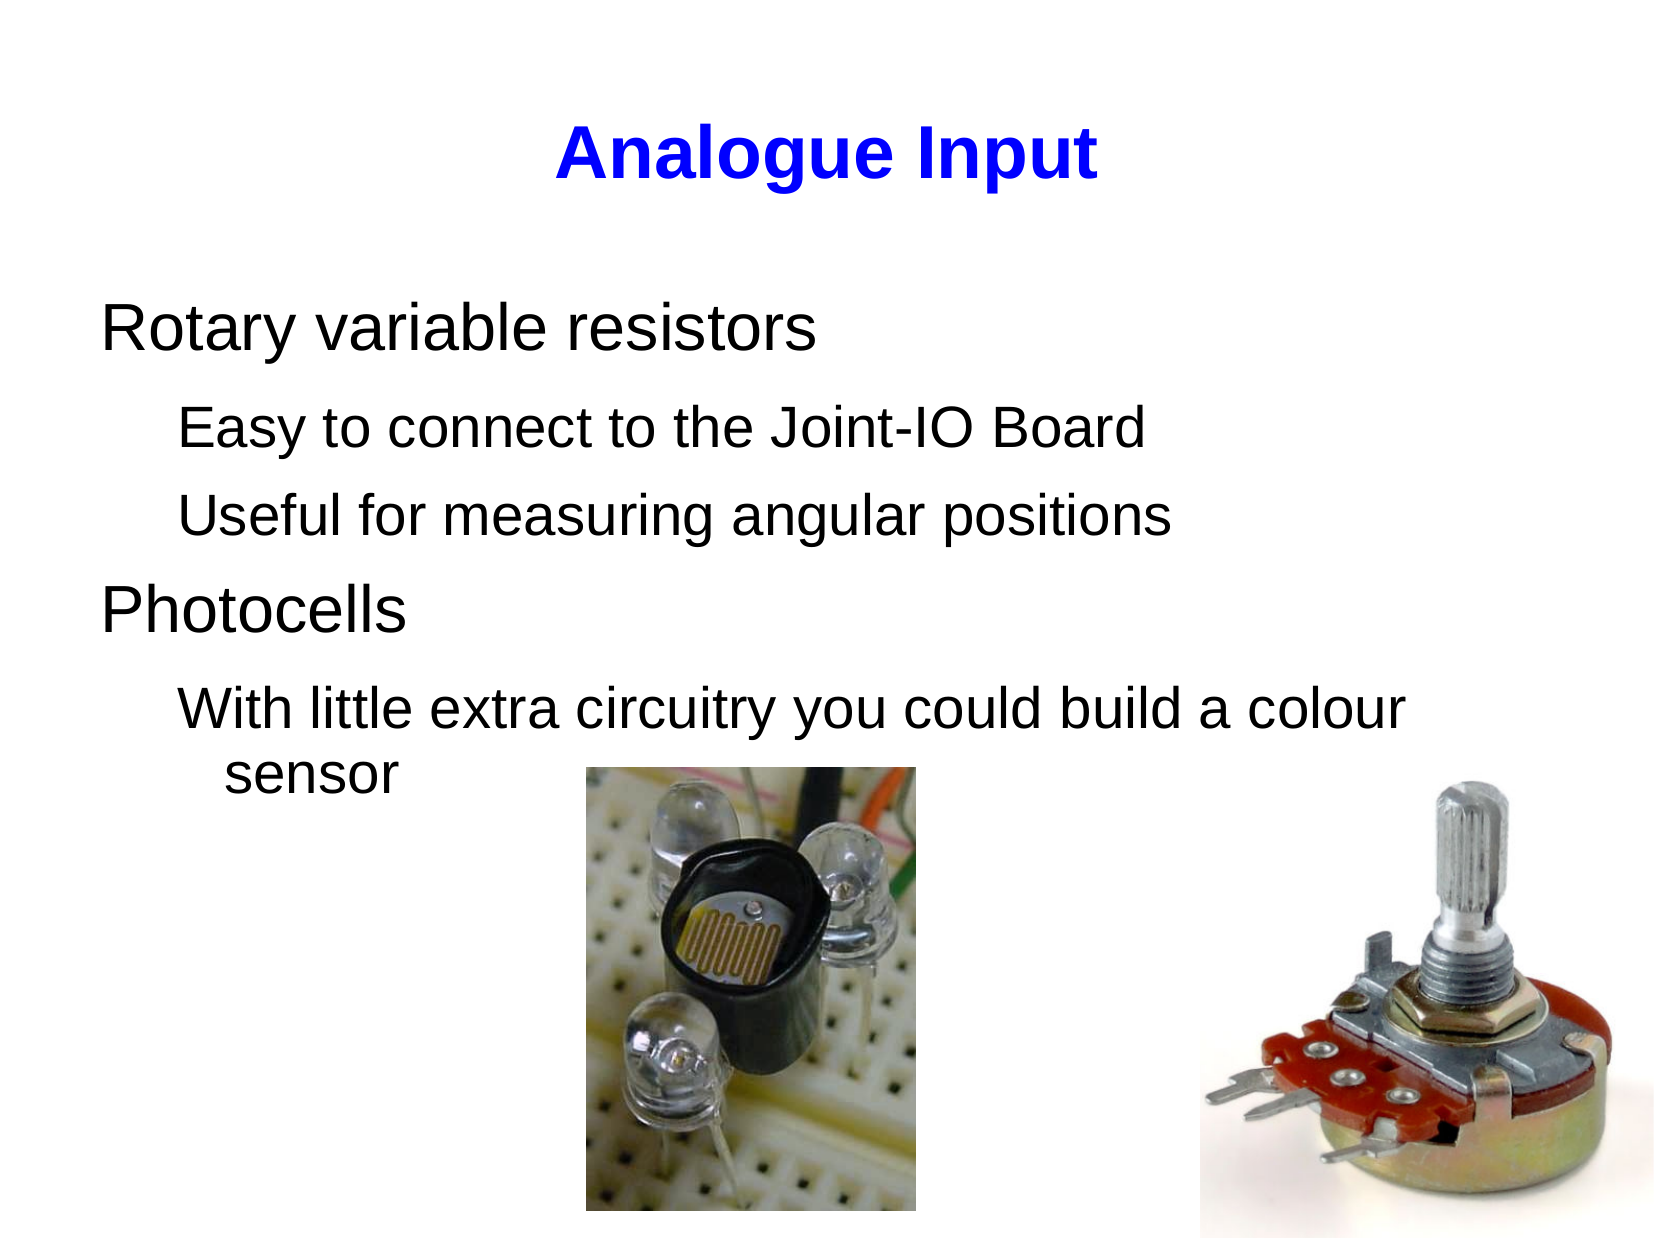

# Analogue Input
Rotary variable resistors
Easy to connect to the Joint-IO Board
Useful for measuring angular positions
Photocells
With little extra circuitry you could build a colour sensor